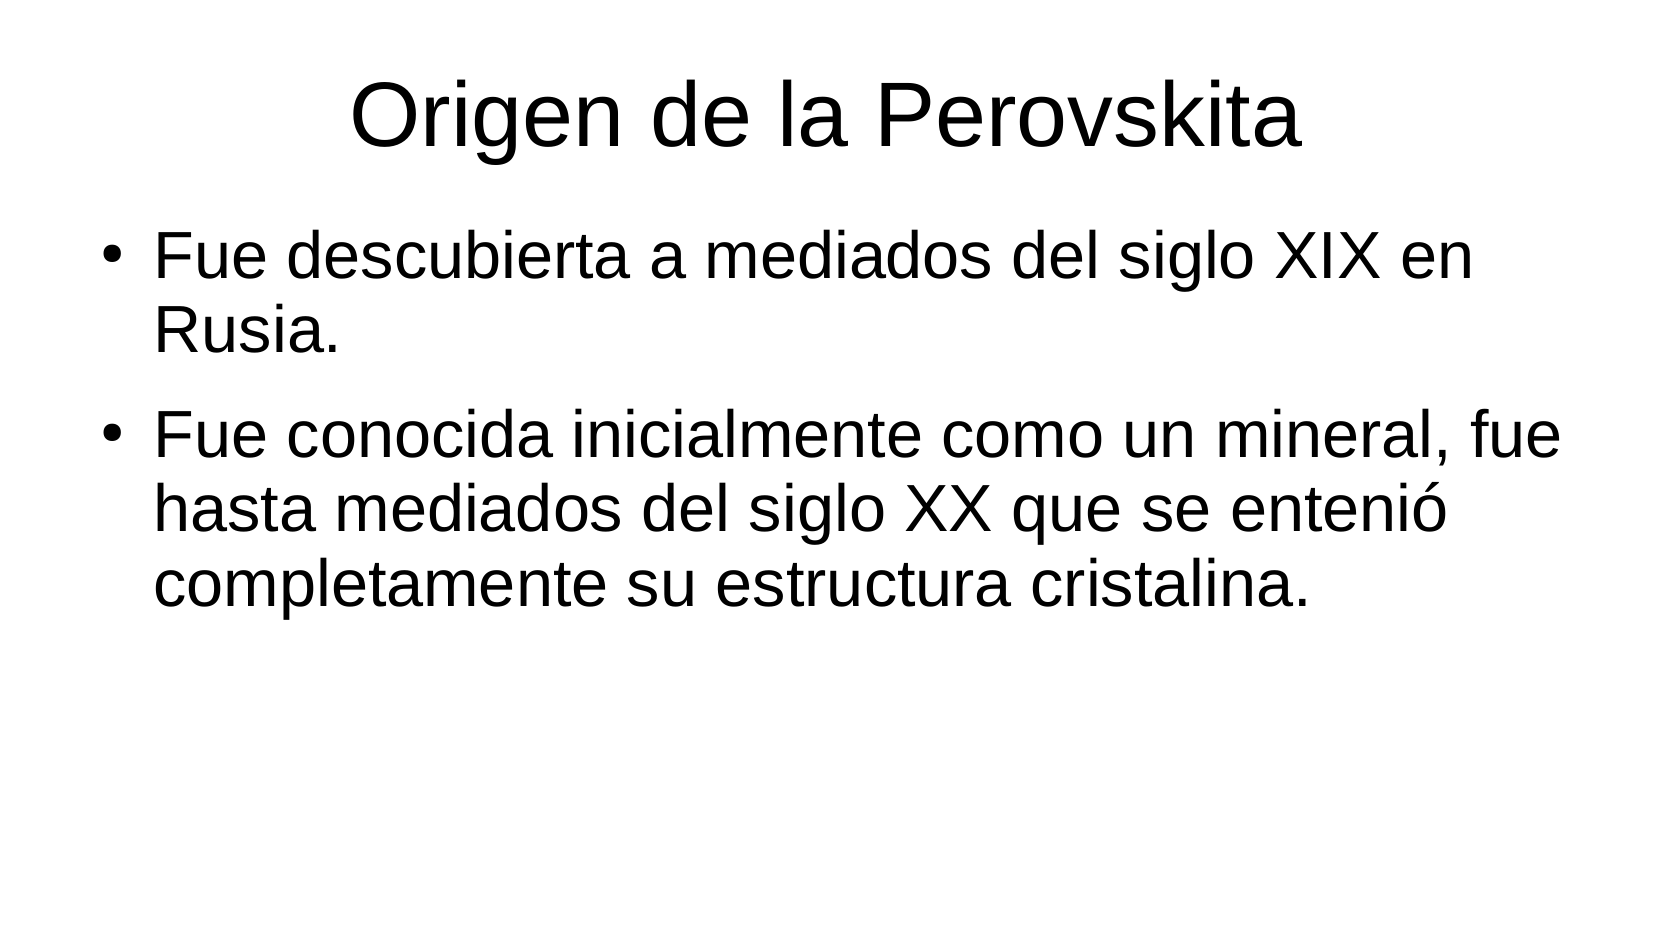

# Origen de la Perovskita
Fue descubierta a mediados del siglo XIX en Rusia.
Fue conocida inicialmente como un mineral, fue hasta mediados del siglo XX que se entenió completamente su estructura cristalina.